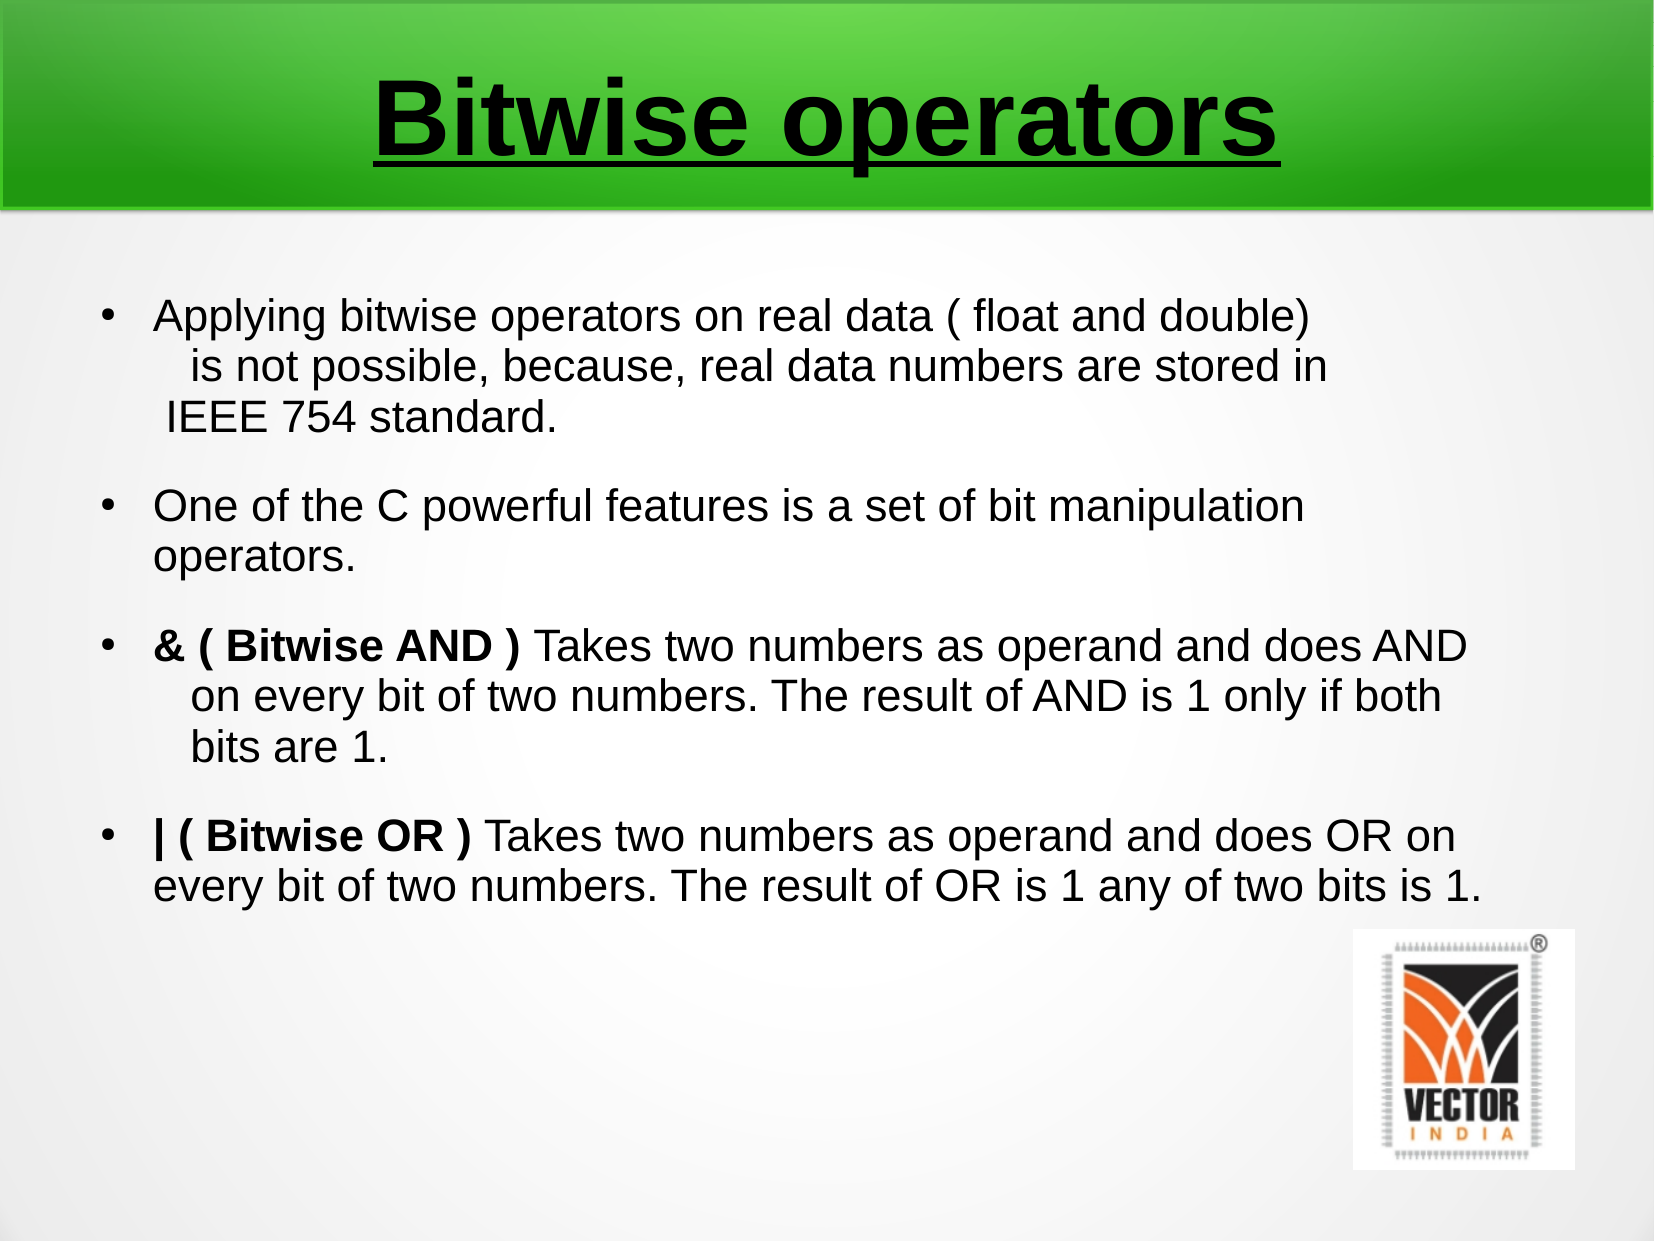

# Bitwise operators
Applying bitwise operators on real data ( float and double) is not possible, because, real data numbers are stored in IEEE 754 standard.
One of the C powerful features is a set of bit manipulation operators.
& ( Bitwise AND ) Takes two numbers as operand and does AND on every bit of two numbers. The result of AND is 1 only if both bits are 1.
| ( Bitwise OR ) Takes two numbers as operand and does OR on every bit of two numbers. The result of OR is 1 any of two bits is 1.